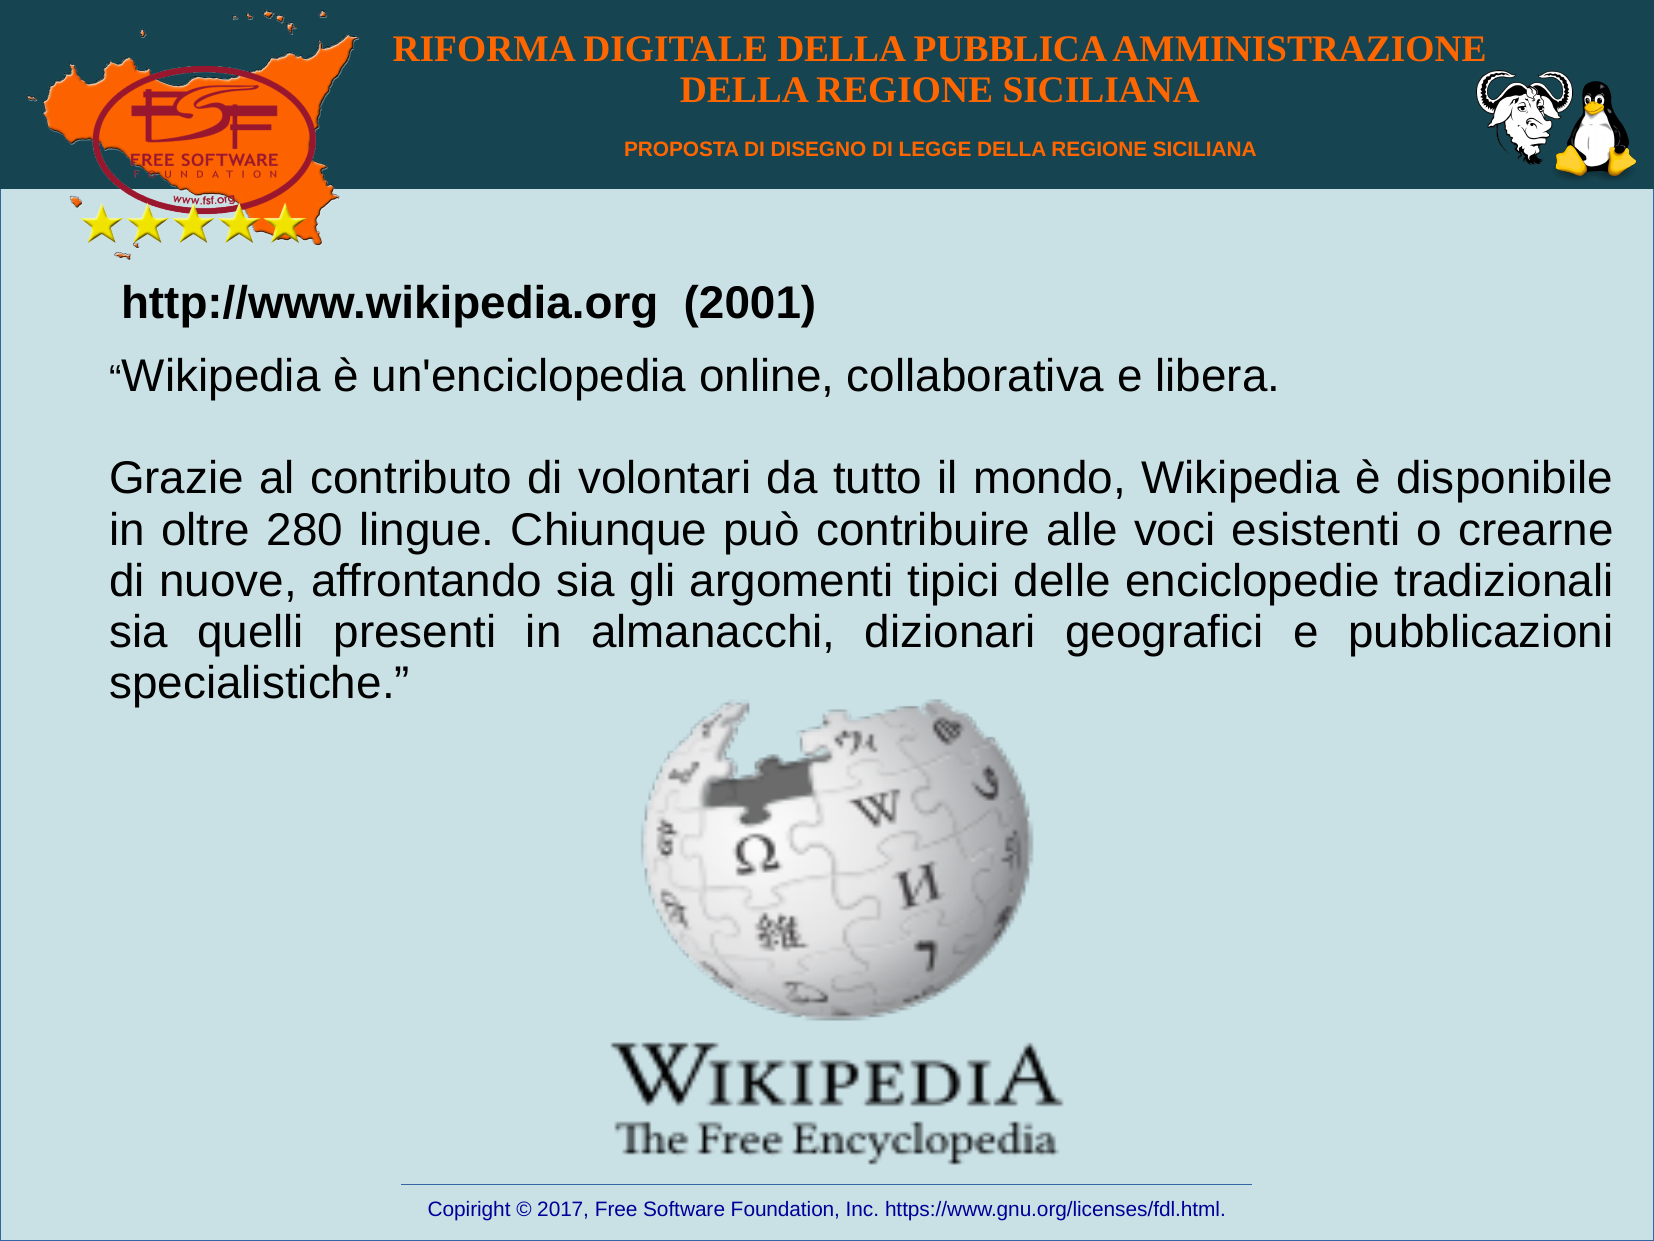

http://www.wikipedia.org (2001)
“Wikipedia è un'enciclopedia online, collaborativa e libera.
Grazie al contributo di volontari da tutto il mondo, Wikipedia è disponibile in oltre 280 lingue. Chiunque può contribuire alle voci esistenti o crearne di nuove, affrontando sia gli argomenti tipici delle enciclopedie tradizionali sia quelli presenti in almanacchi, dizionari geografici e pubblicazioni specialistiche.”